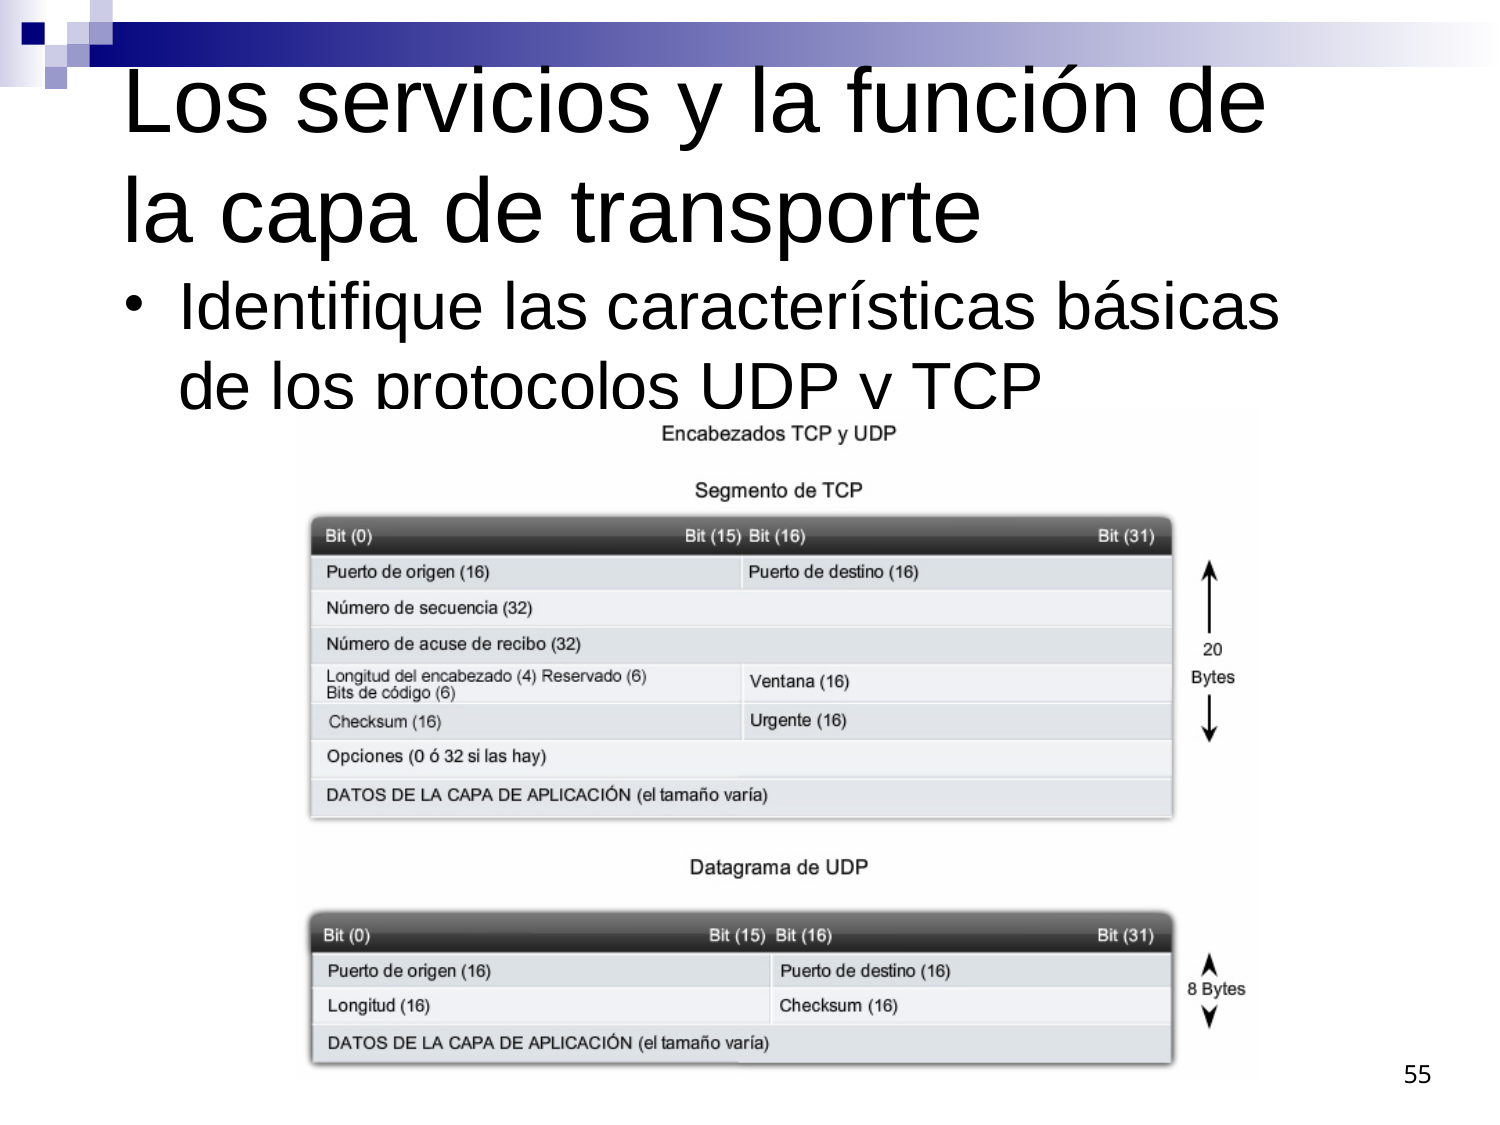

Los servicios y la función de la capa de transporte
Identifique las características básicas de los protocolos UDP y TCP